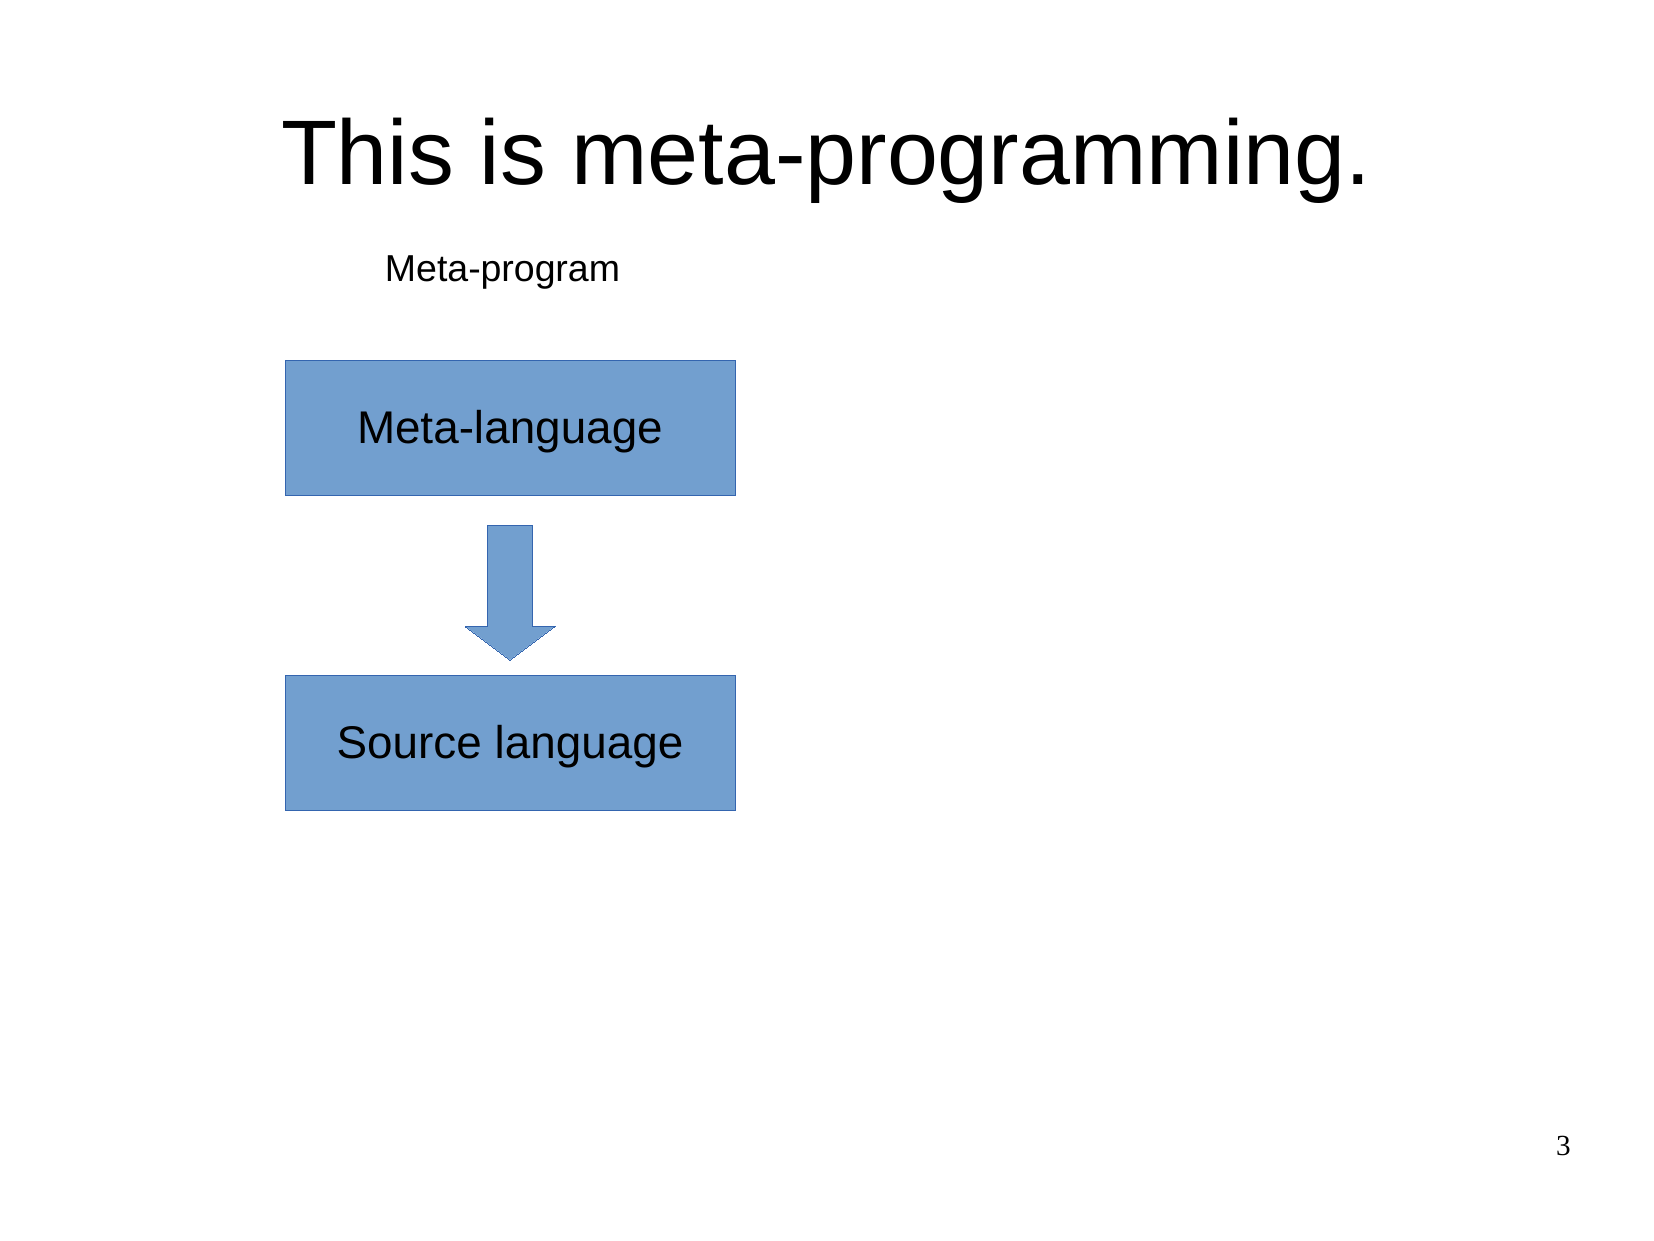

# This is meta-programming.
Meta-program
Meta-language
Source language
3